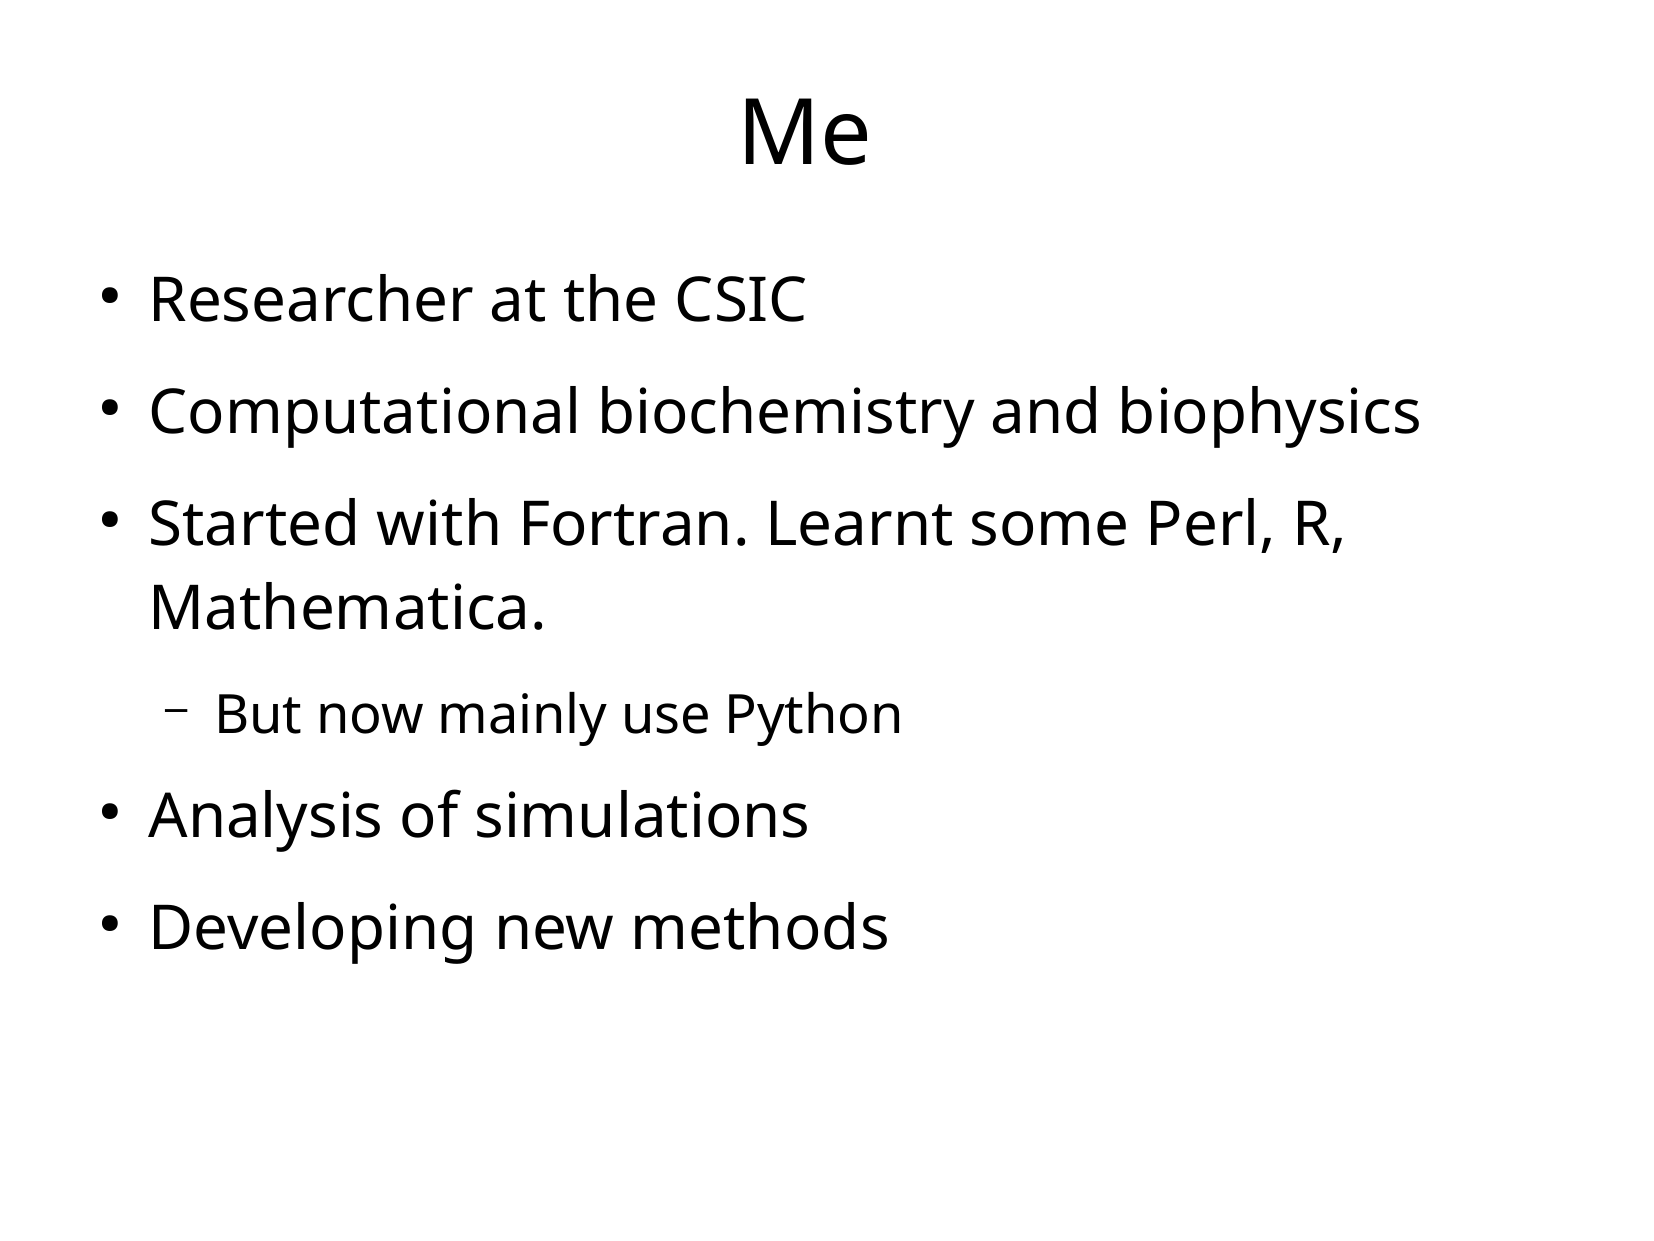

# Me
Researcher at the CSIC
Computational biochemistry and biophysics
Started with Fortran. Learnt some Perl, R, Mathematica.
But now mainly use Python
Analysis of simulations
Developing new methods